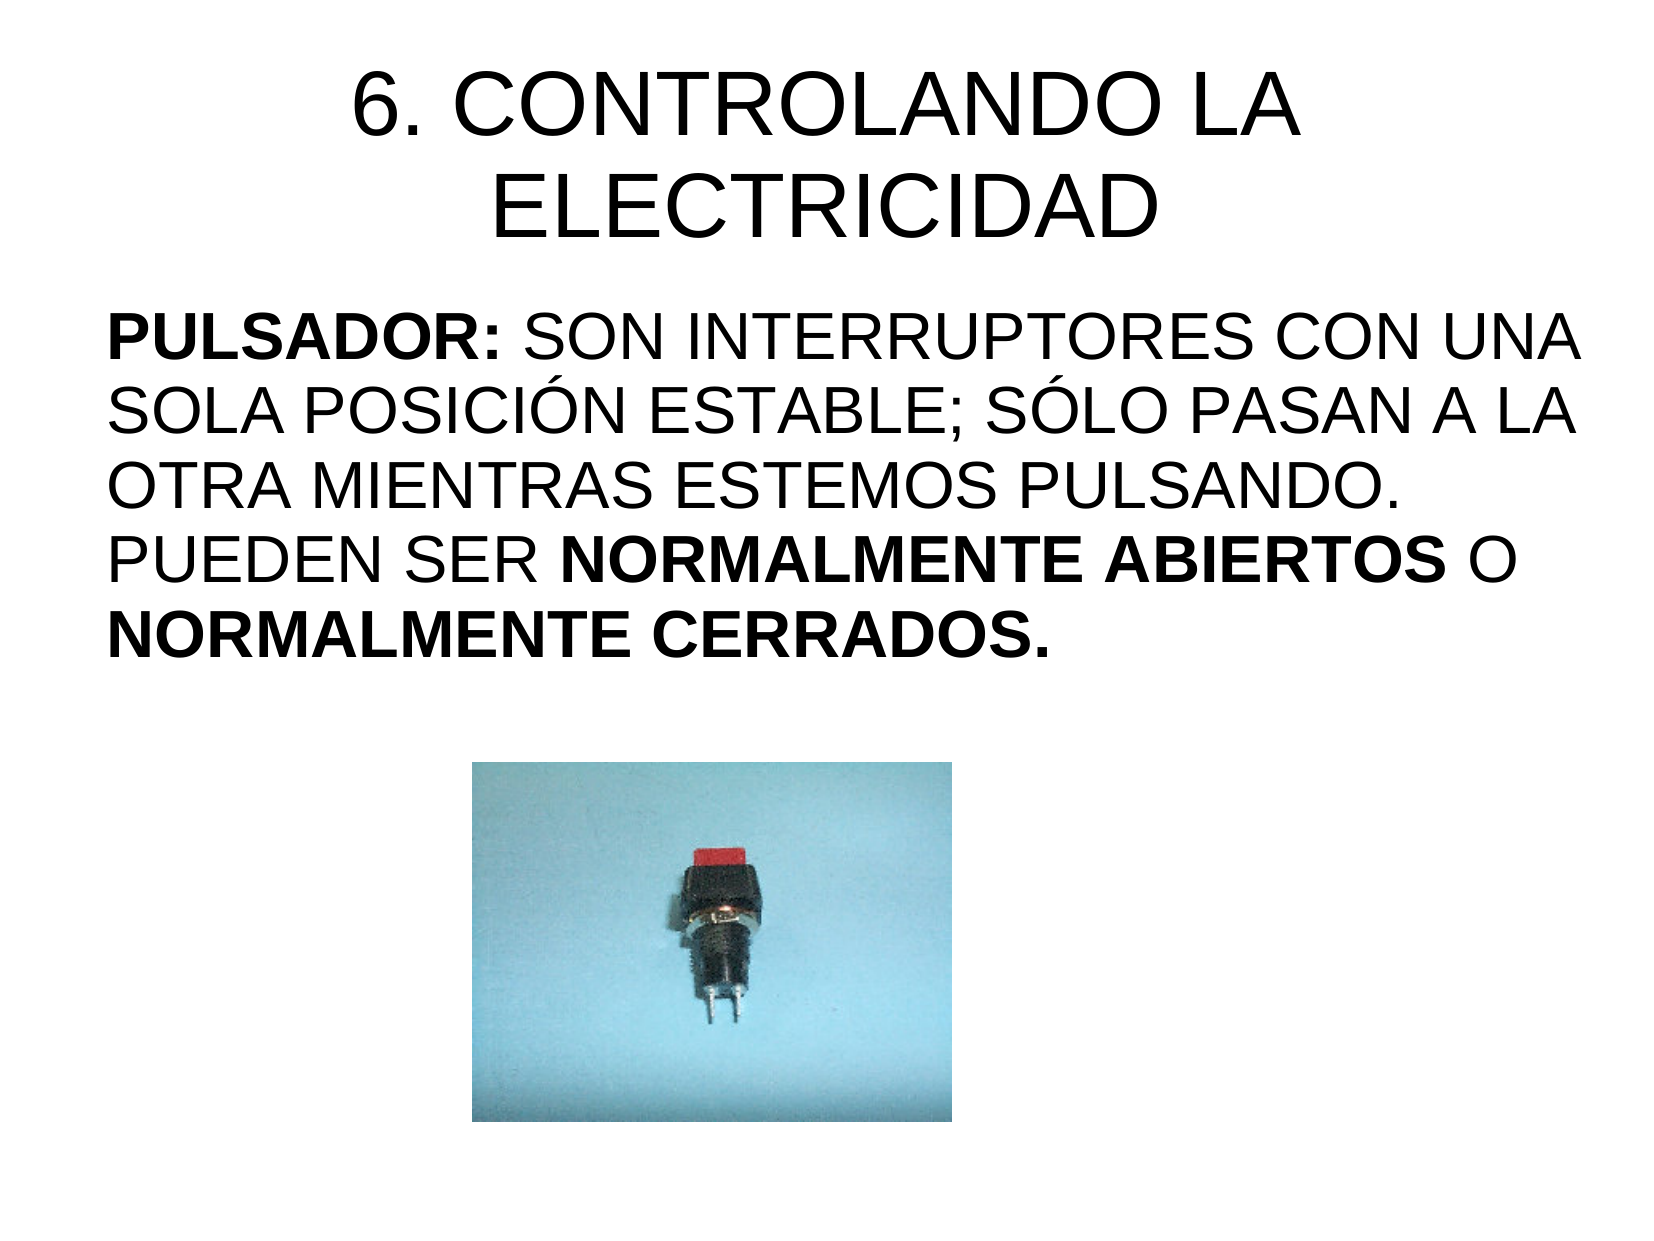

# 6. CONTROLANDO LA ELECTRICIDAD
PULSADOR: SON INTERRUPTORES CON UNA SOLA POSICIÓN ESTABLE; SÓLO PASAN A LA OTRA MIENTRAS ESTEMOS PULSANDO. PUEDEN SER NORMALMENTE ABIERTOS O NORMALMENTE CERRADOS.